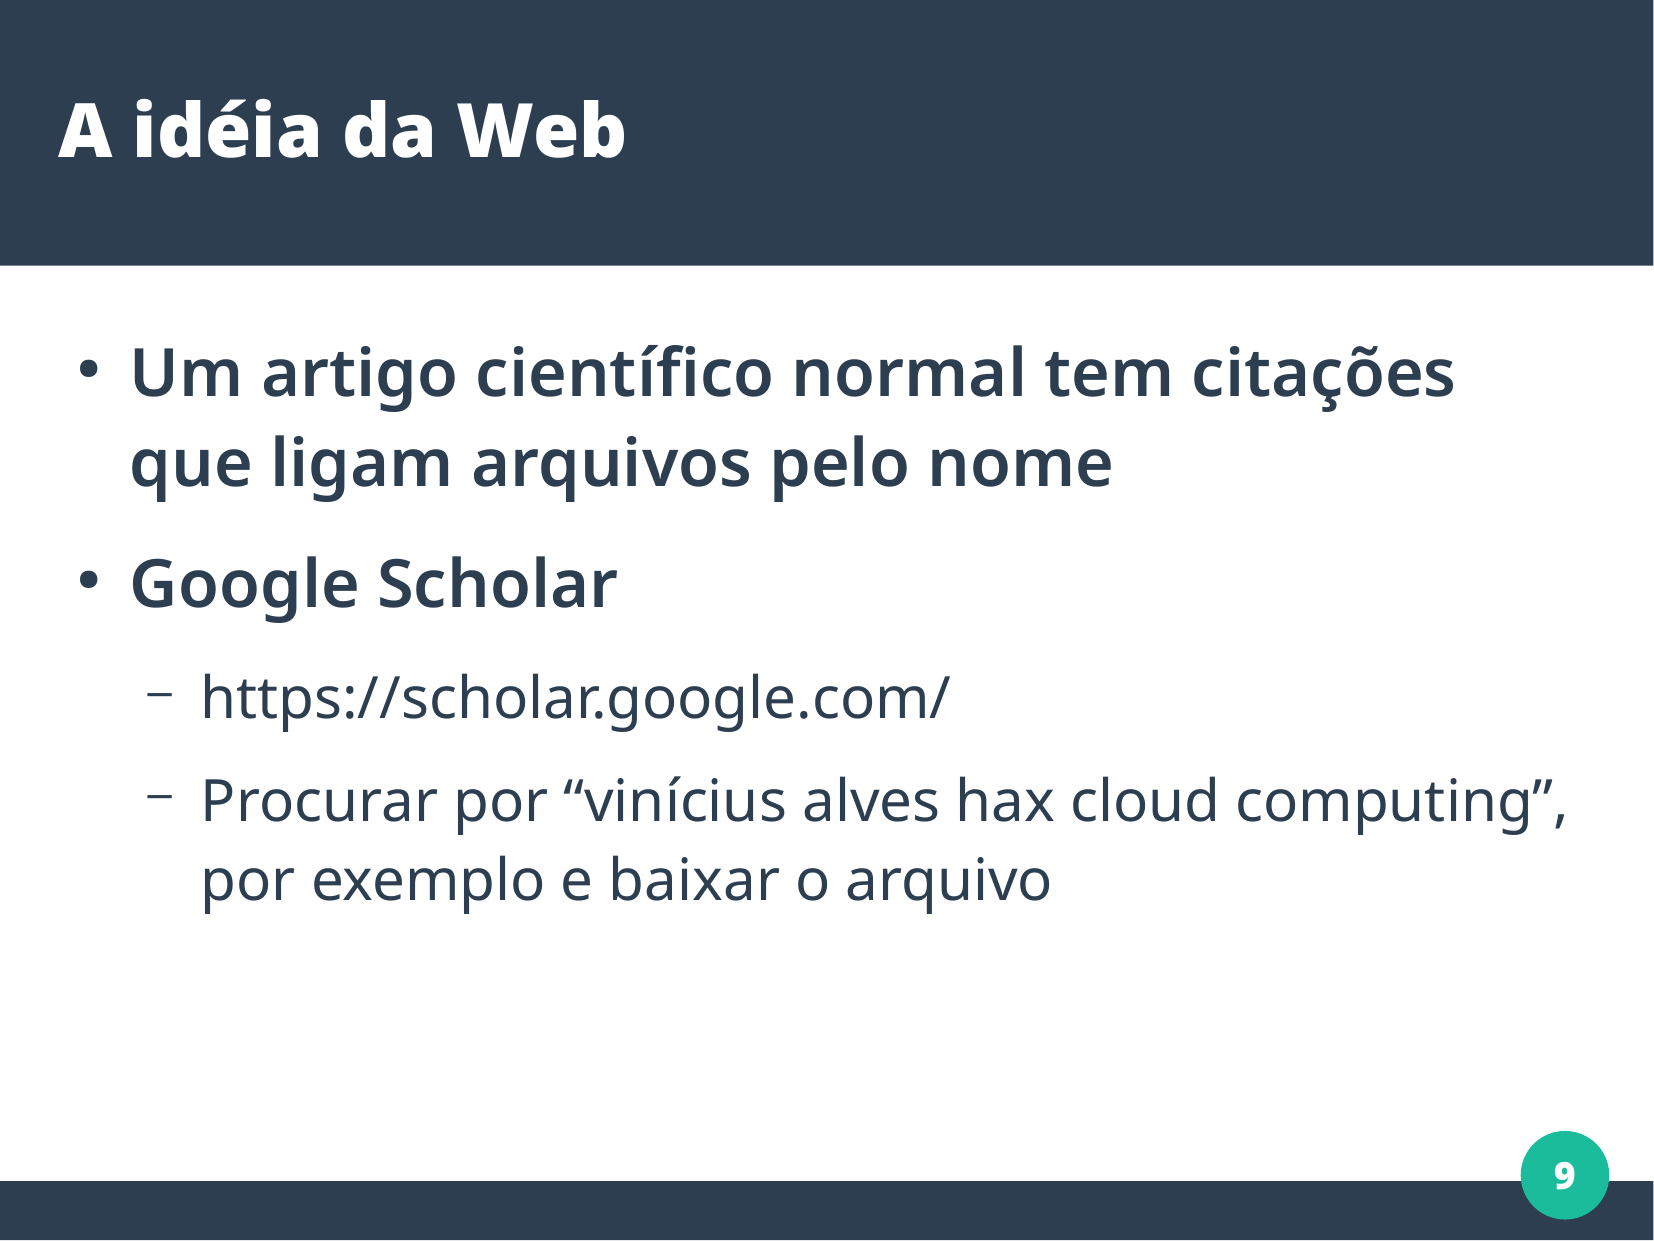

# A idéia da Web
Um artigo científico normal tem citações que ligam arquivos pelo nome
Google Scholar
https://scholar.google.com/
Procurar por “vinícius alves hax cloud computing”, por exemplo e baixar o arquivo
9